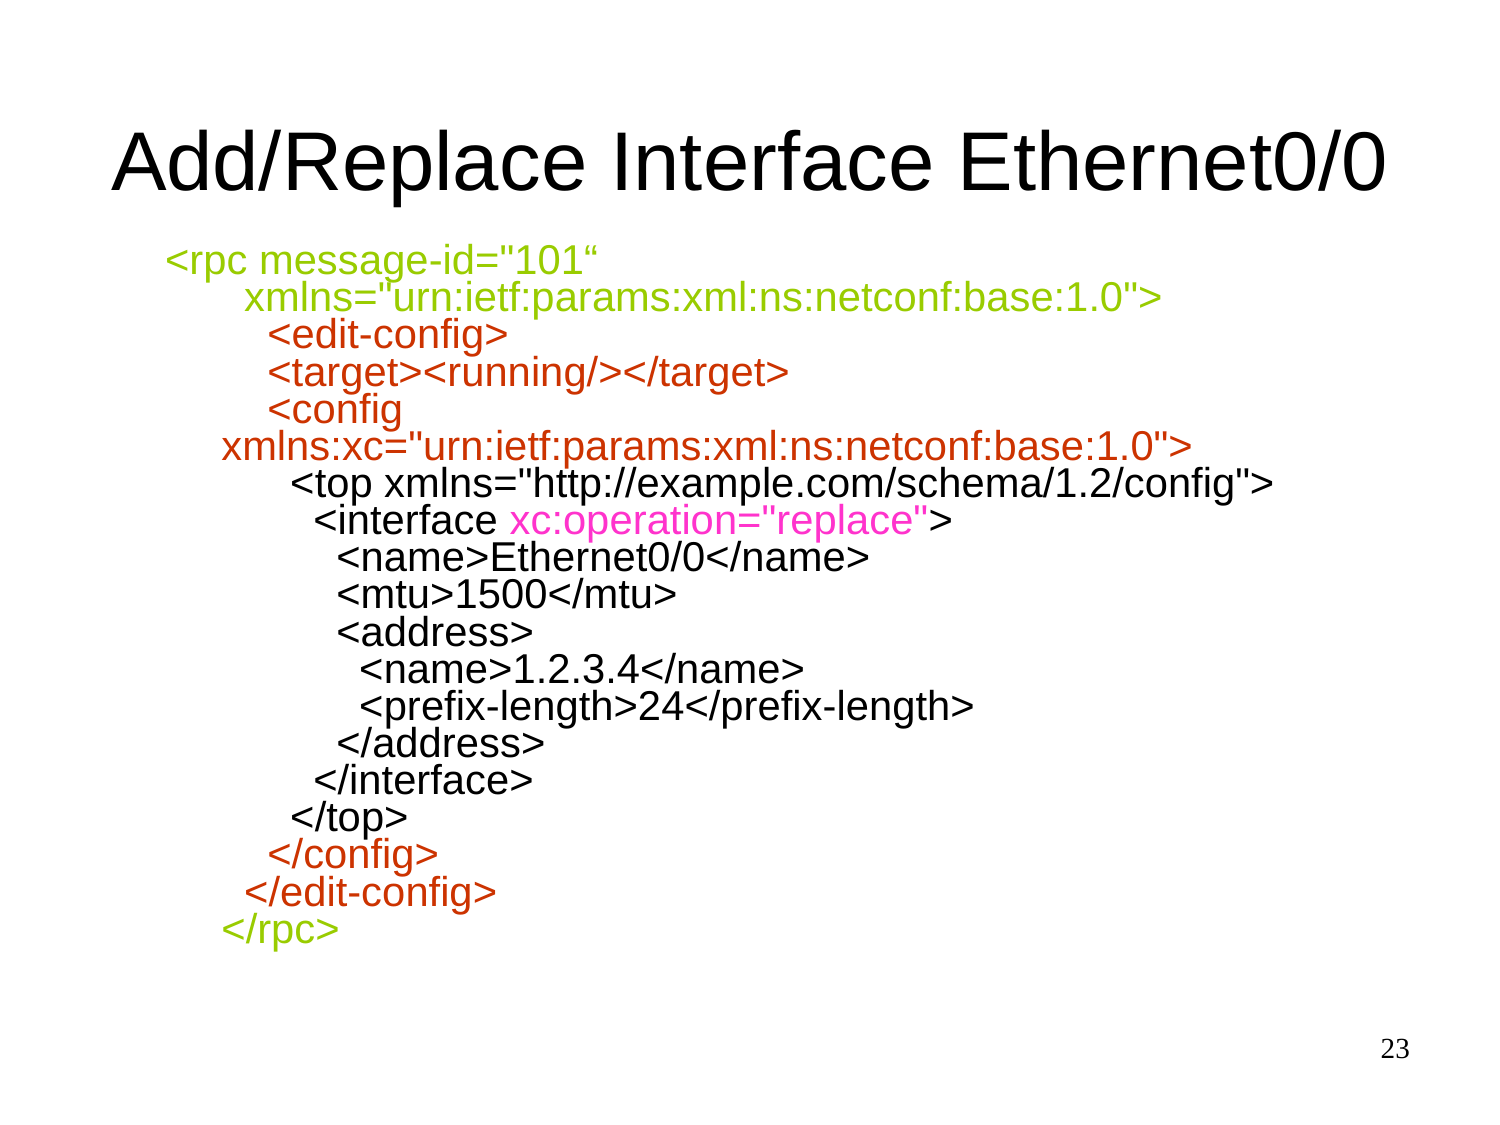

# Add/Replace Interface Ethernet0/0
<rpc message-id="101“
 xmlns="urn:ietf:params:xml:ns:netconf:base:1.0">
 <edit-config>
 <target><running/></target>
 <config xmlns:xc="urn:ietf:params:xml:ns:netconf:base:1.0">
 <top xmlns="http://example.com/schema/1.2/config">
 <interface xc:operation="replace">
 <name>Ethernet0/0</name>
 <mtu>1500</mtu>
 <address>
 <name>1.2.3.4</name>
 <prefix-length>24</prefix-length>
 </address>
 </interface>
 </top>
 </config>
 </edit-config>
</rpc>
23